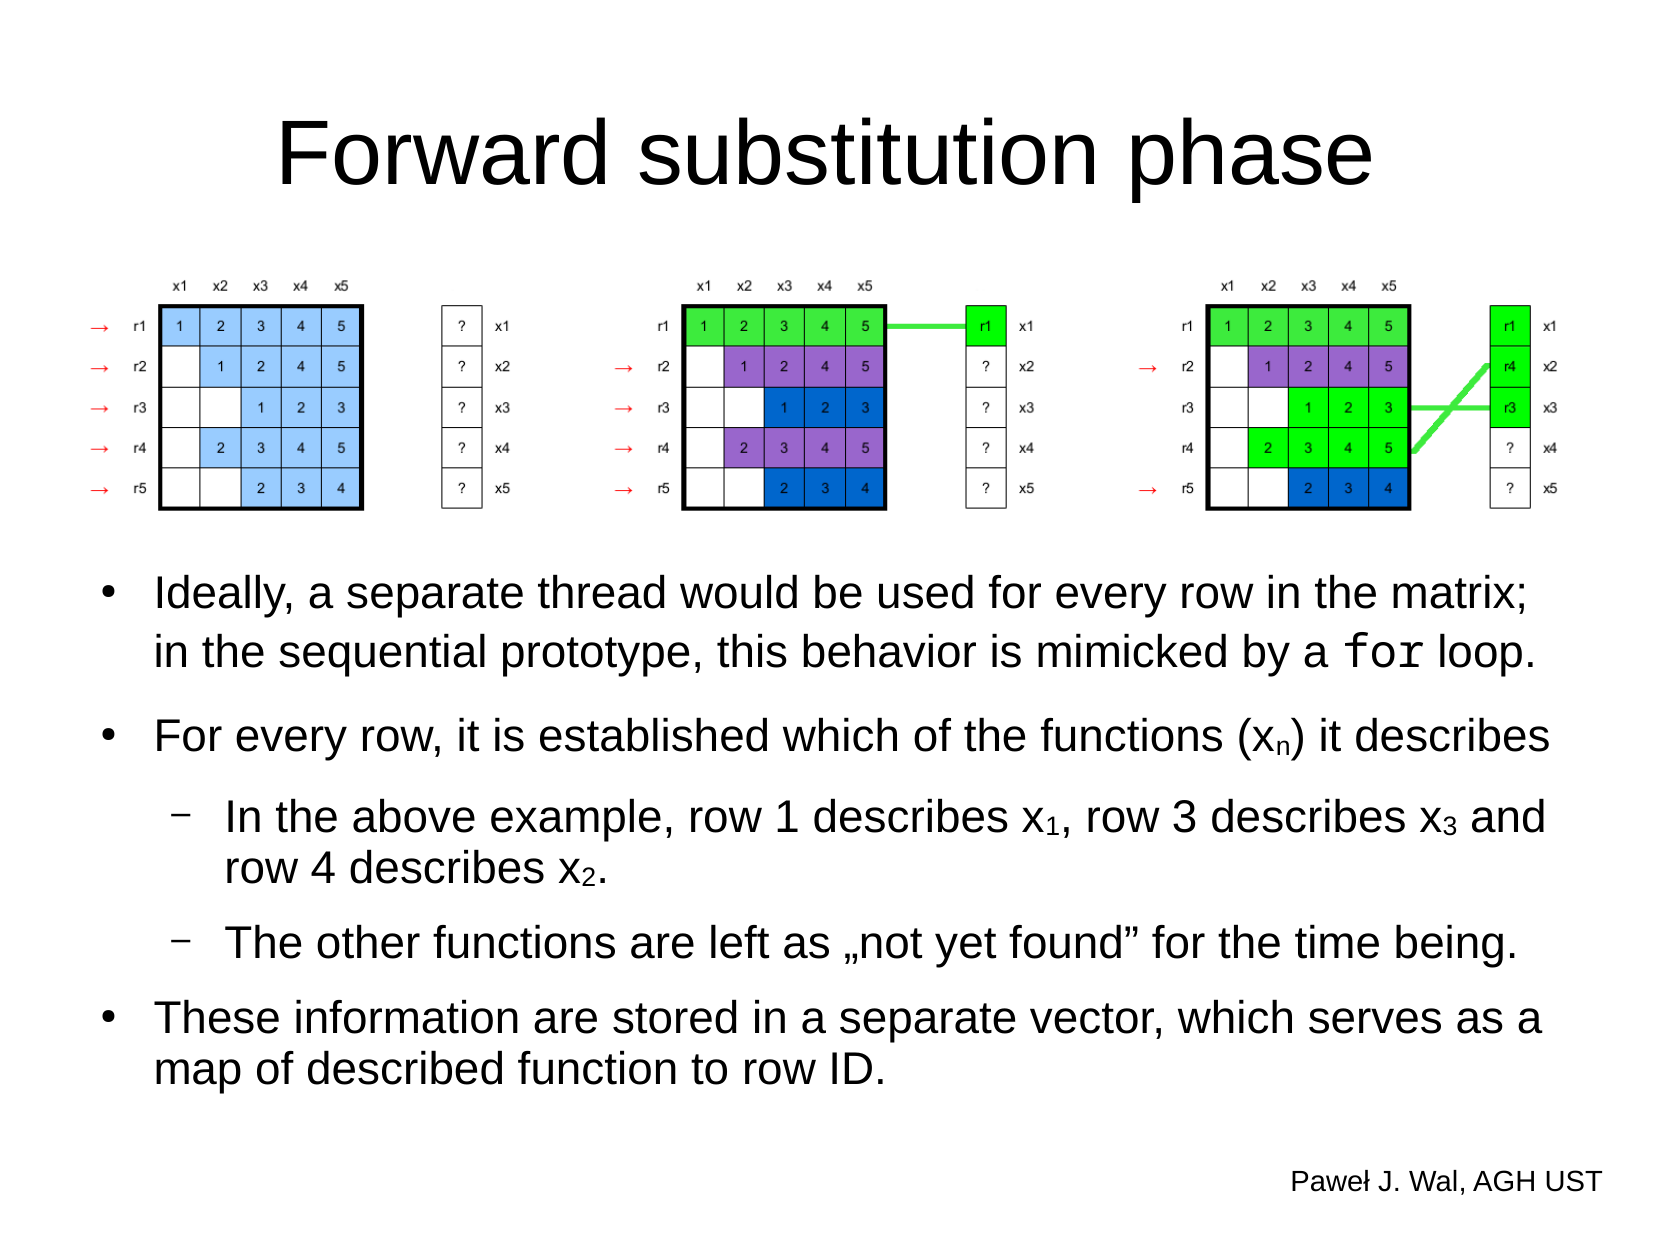

# Forward substitution phase
Ideally, a separate thread would be used for every row in the matrix; in the sequential prototype, this behavior is mimicked by a for loop.
For every row, it is established which of the functions (xn) it describes
In the above example, row 1 describes x1, row 3 describes x3 and row 4 describes x2.
The other functions are left as „not yet found” for the time being.
These information are stored in a separate vector, which serves as a map of described function to row ID.
Paweł J. Wal, AGH UST